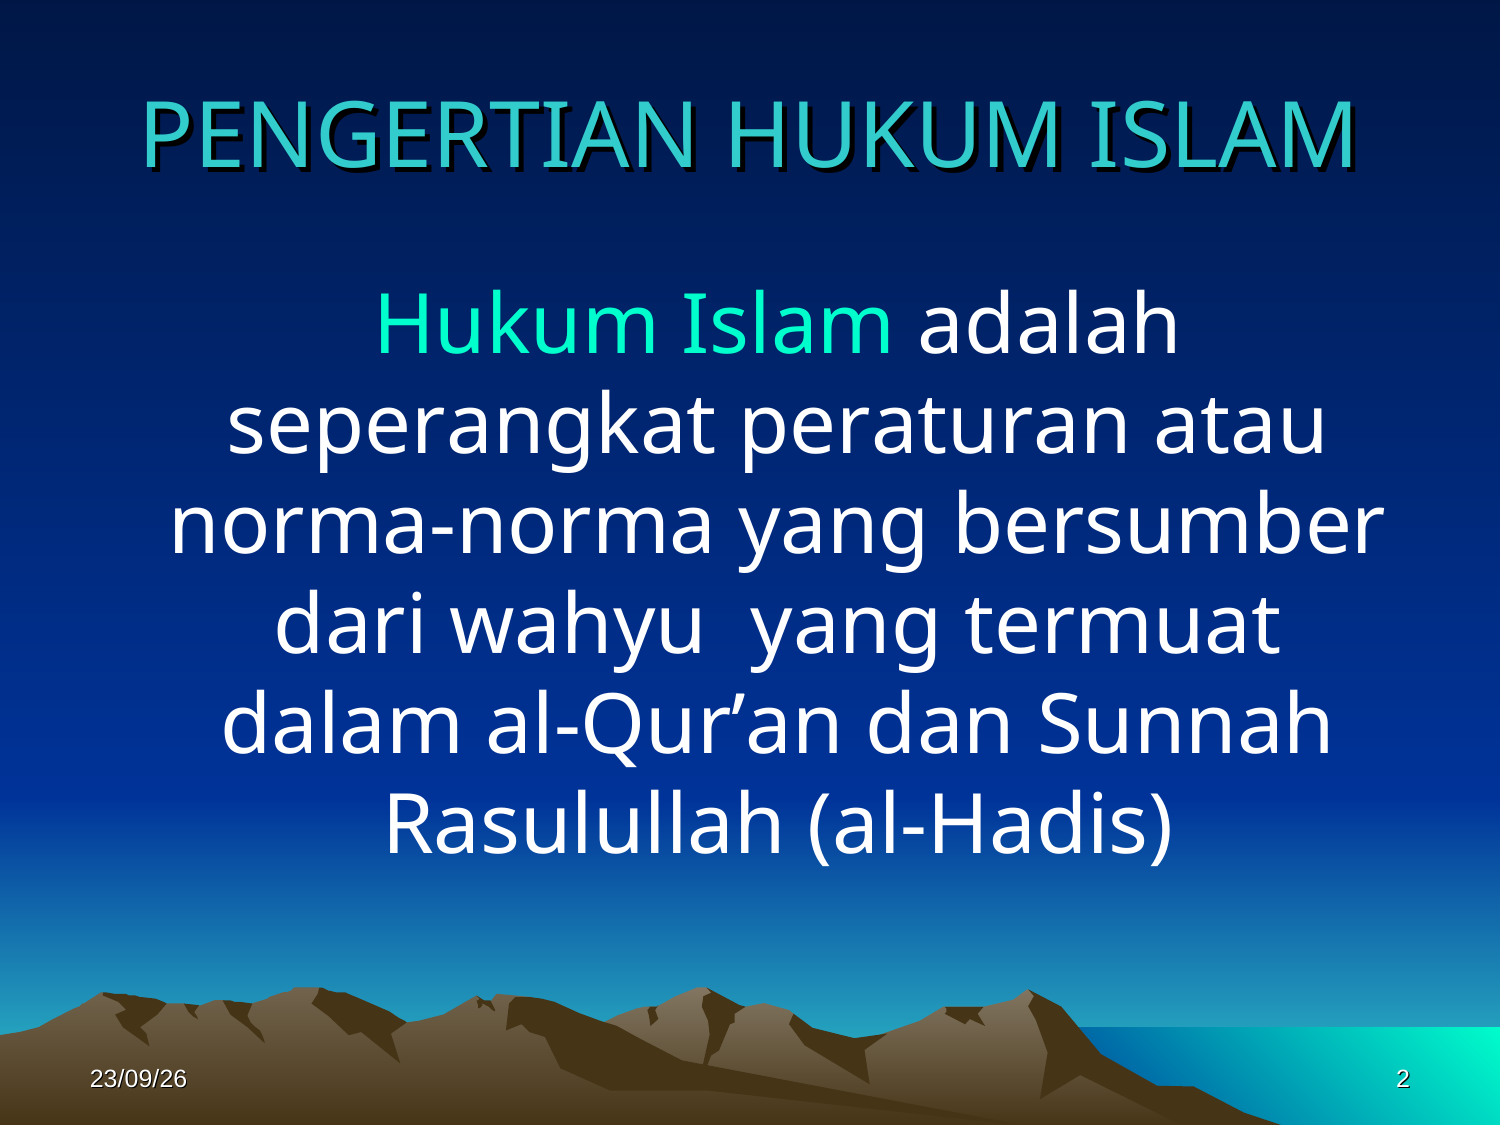

# PENGERTIAN HUKUM ISLAM
 Hukum Islam adalah seperangkat peraturan atau norma-norma yang bersumber dari wahyu yang termuat dalam al-Qur’an dan Sunnah Rasulullah (al-Hadis)
2